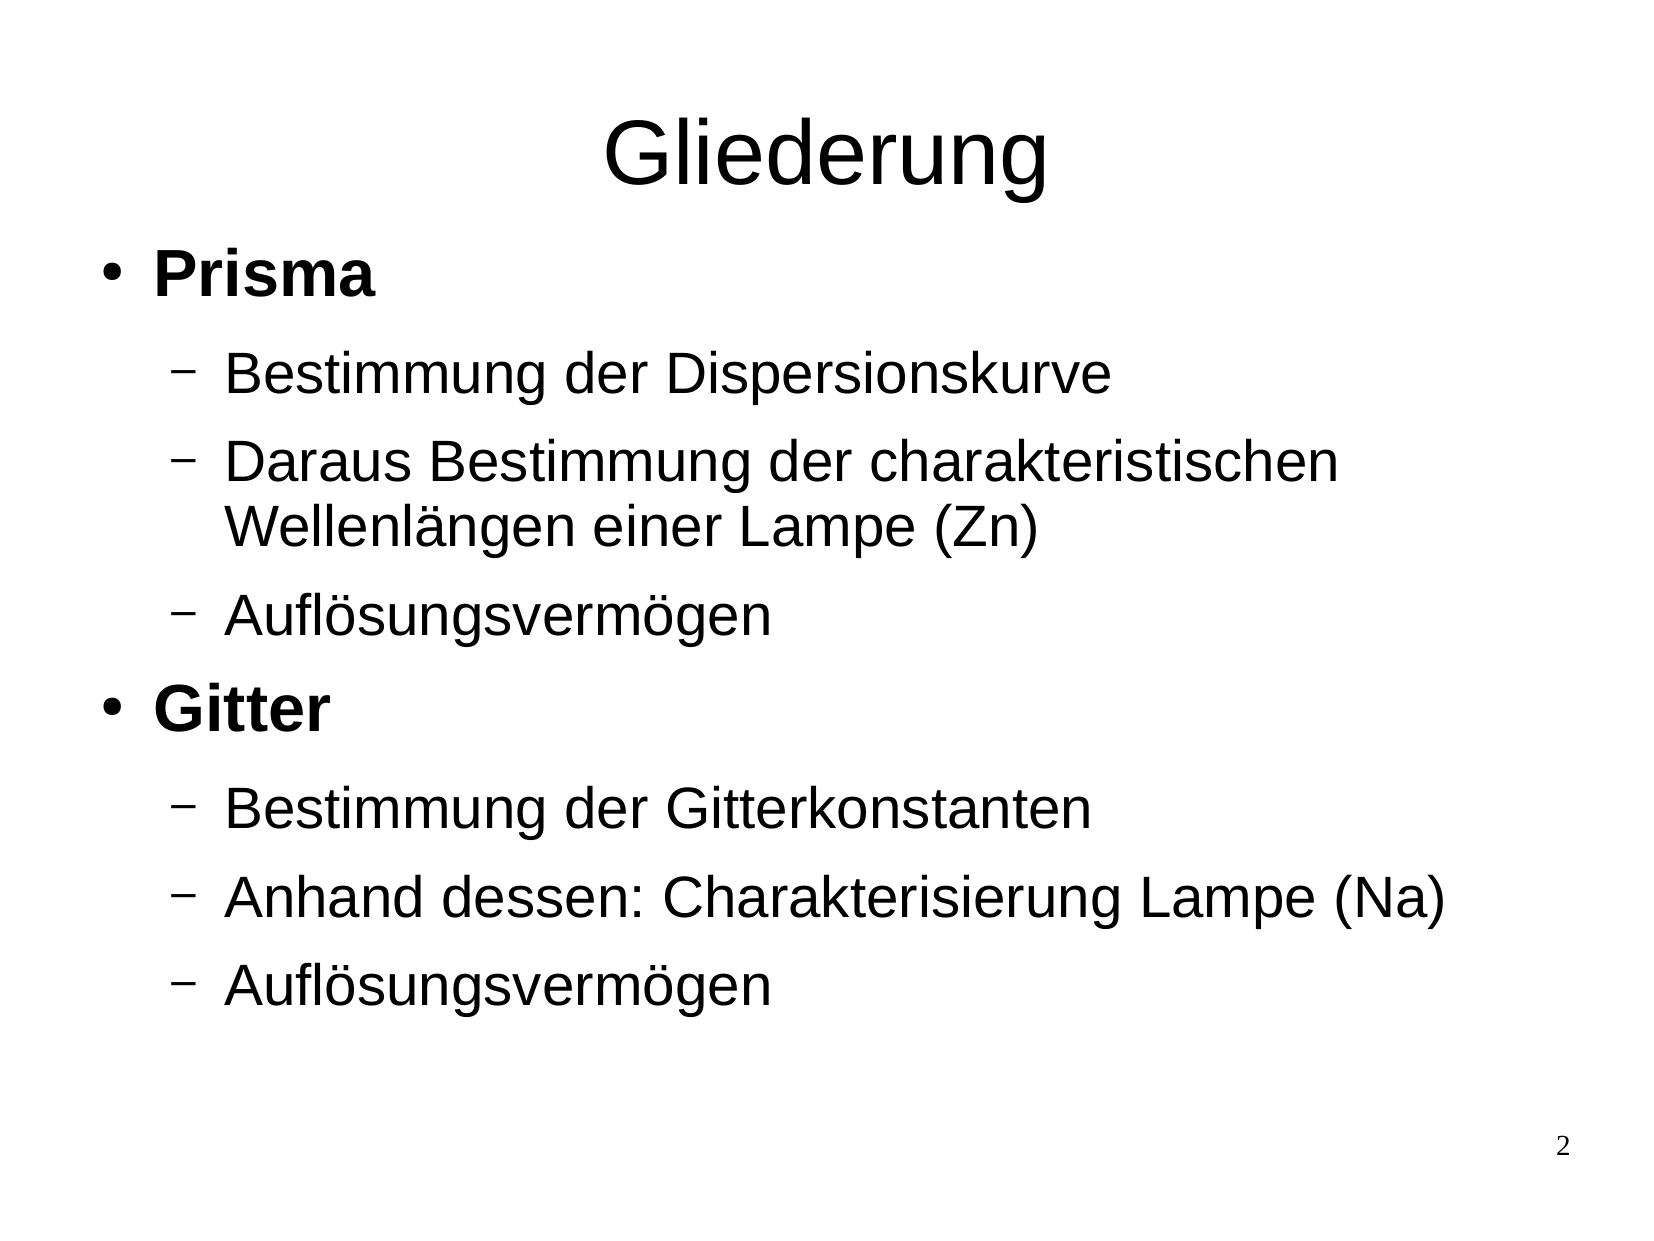

# Gliederung
Prisma
Bestimmung der Dispersionskurve
Daraus Bestimmung der charakteristischen Wellenlängen einer Lampe (Zn)
Auflösungsvermögen
Gitter
Bestimmung der Gitterkonstanten
Anhand dessen: Charakterisierung Lampe (Na)
Auflösungsvermögen
2